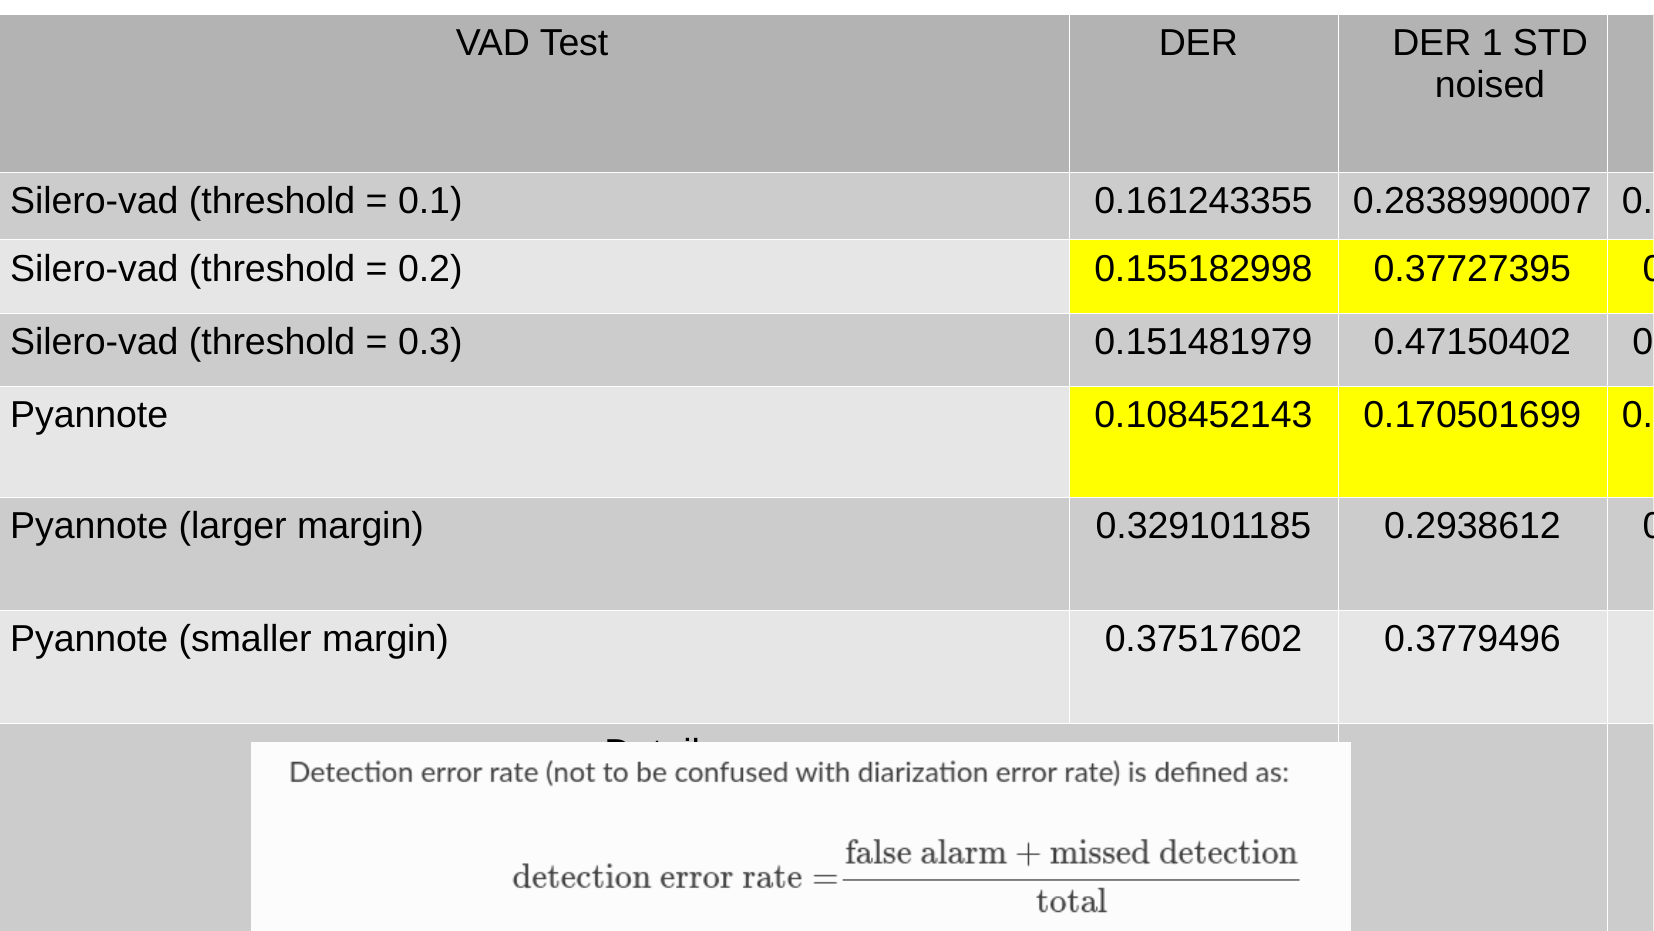

| VAD Test | DER | DER 1 STD noised | DER CHATTER |
| --- | --- | --- | --- |
| Silero-vad (threshold = 0.1) | 0.161243355 | 0.2838990007 | 0.1836580364 |
| Silero-vad (threshold = 0.2) | 0.155182998 | 0.37727395 | 0.18376753 |
| Silero-vad (threshold = 0.3) | 0.151481979 | 0.47150402 | 0.185485125 |
| Pyannote | 0.108452143 | 0.170501699 | 0.1596173285 |
| Pyannote (larger margin) | 0.329101185 | 0.2938612 | 0.26297474 |
| Pyannote (smaller margin) | 0.37517602 | 0.3779496 | 0.2873545 |
| Details: | | | |
| | | 1. Fine-tune VAD silero (try) (Not supported) 2. Look into clustering 3. Fine Tune on CALLHOME embedding → Speech brain | https://github.com/NVIDIA/NeMo/blob/main/tutorials/speaker\_tasks/Speaker\_Identification\_Verification.ipynb |